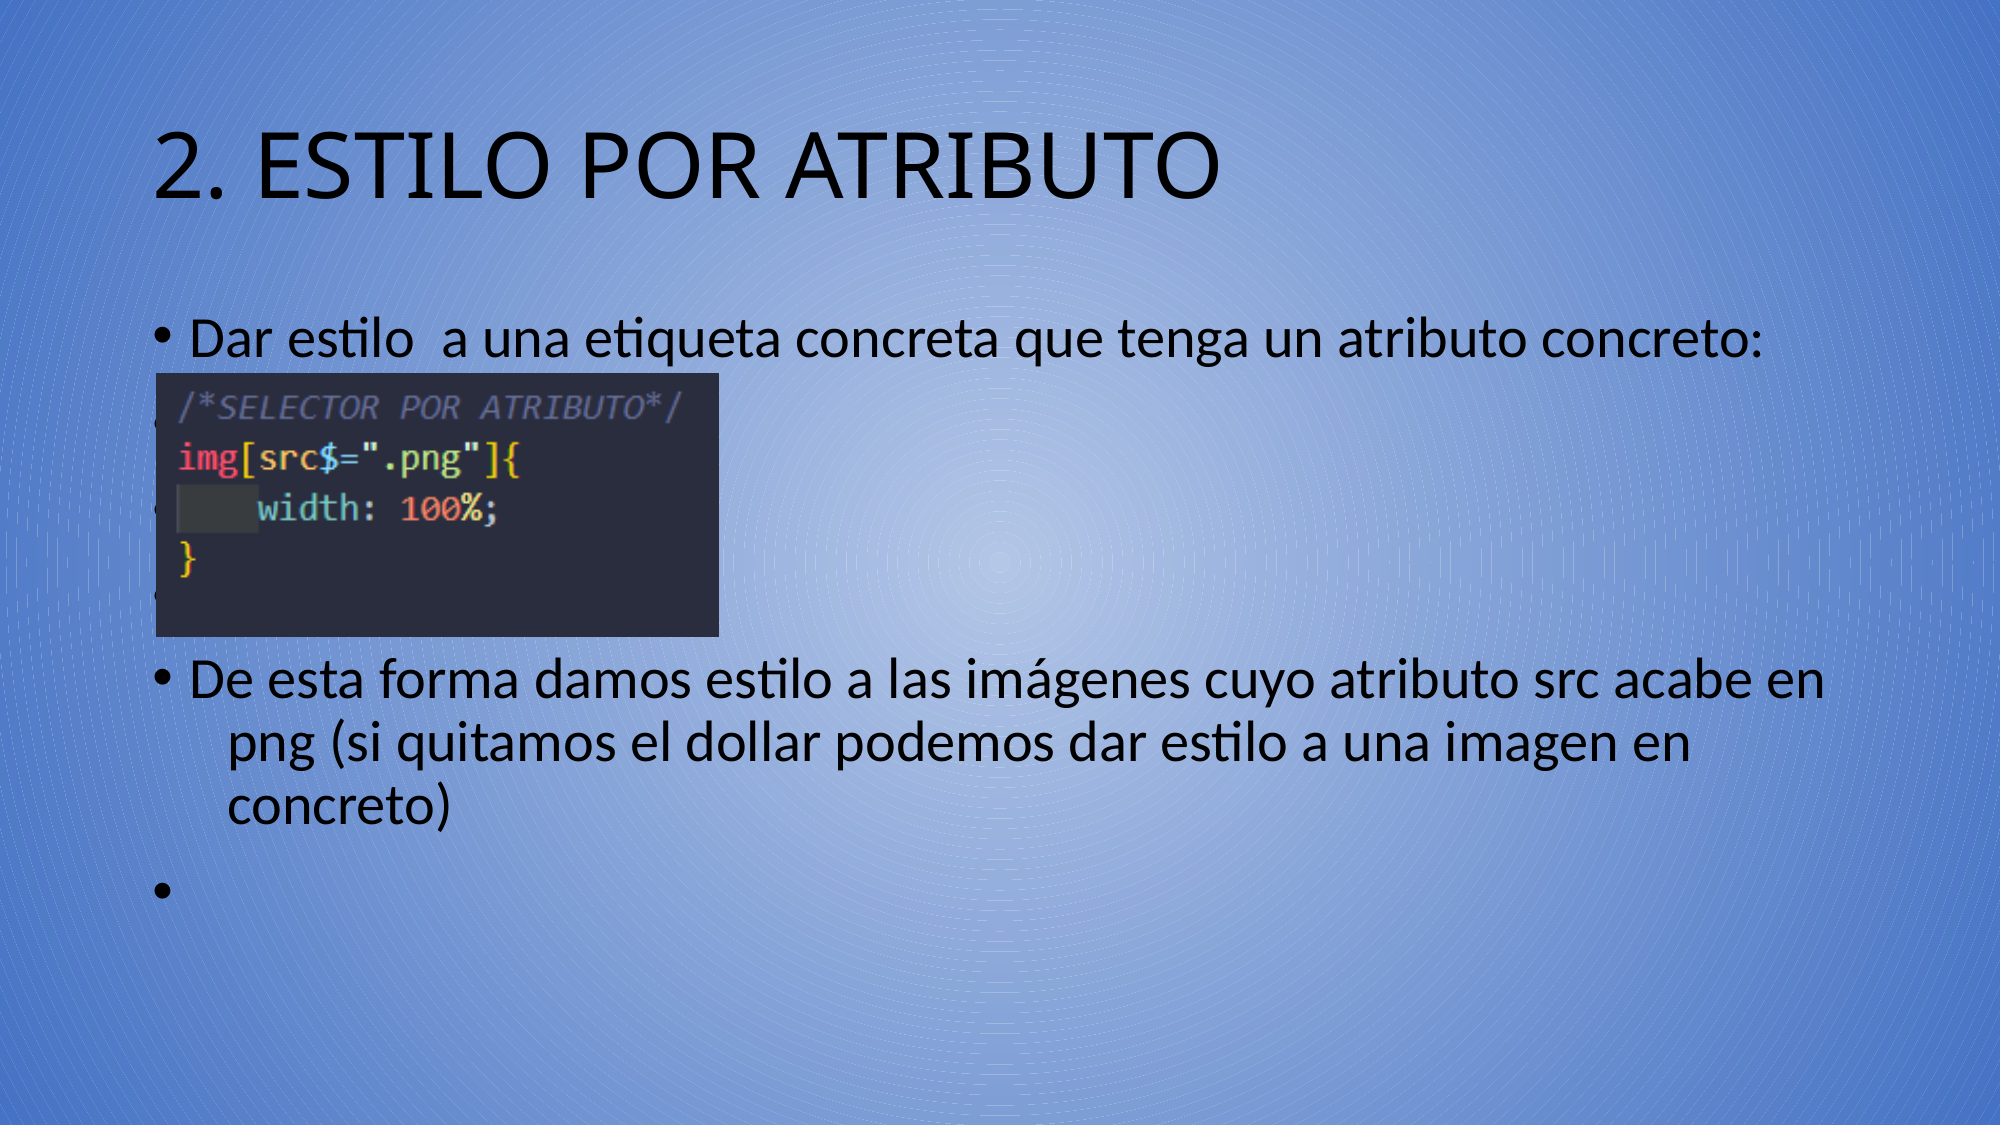

# 2. ESTILO POR ATRIBUTO
Dar estilo a una etiqueta concreta que tenga un atributo concreto:
De esta forma damos estilo a las imágenes cuyo atributo src acabe en png (si quitamos el dollar podemos dar estilo a una imagen en concreto)